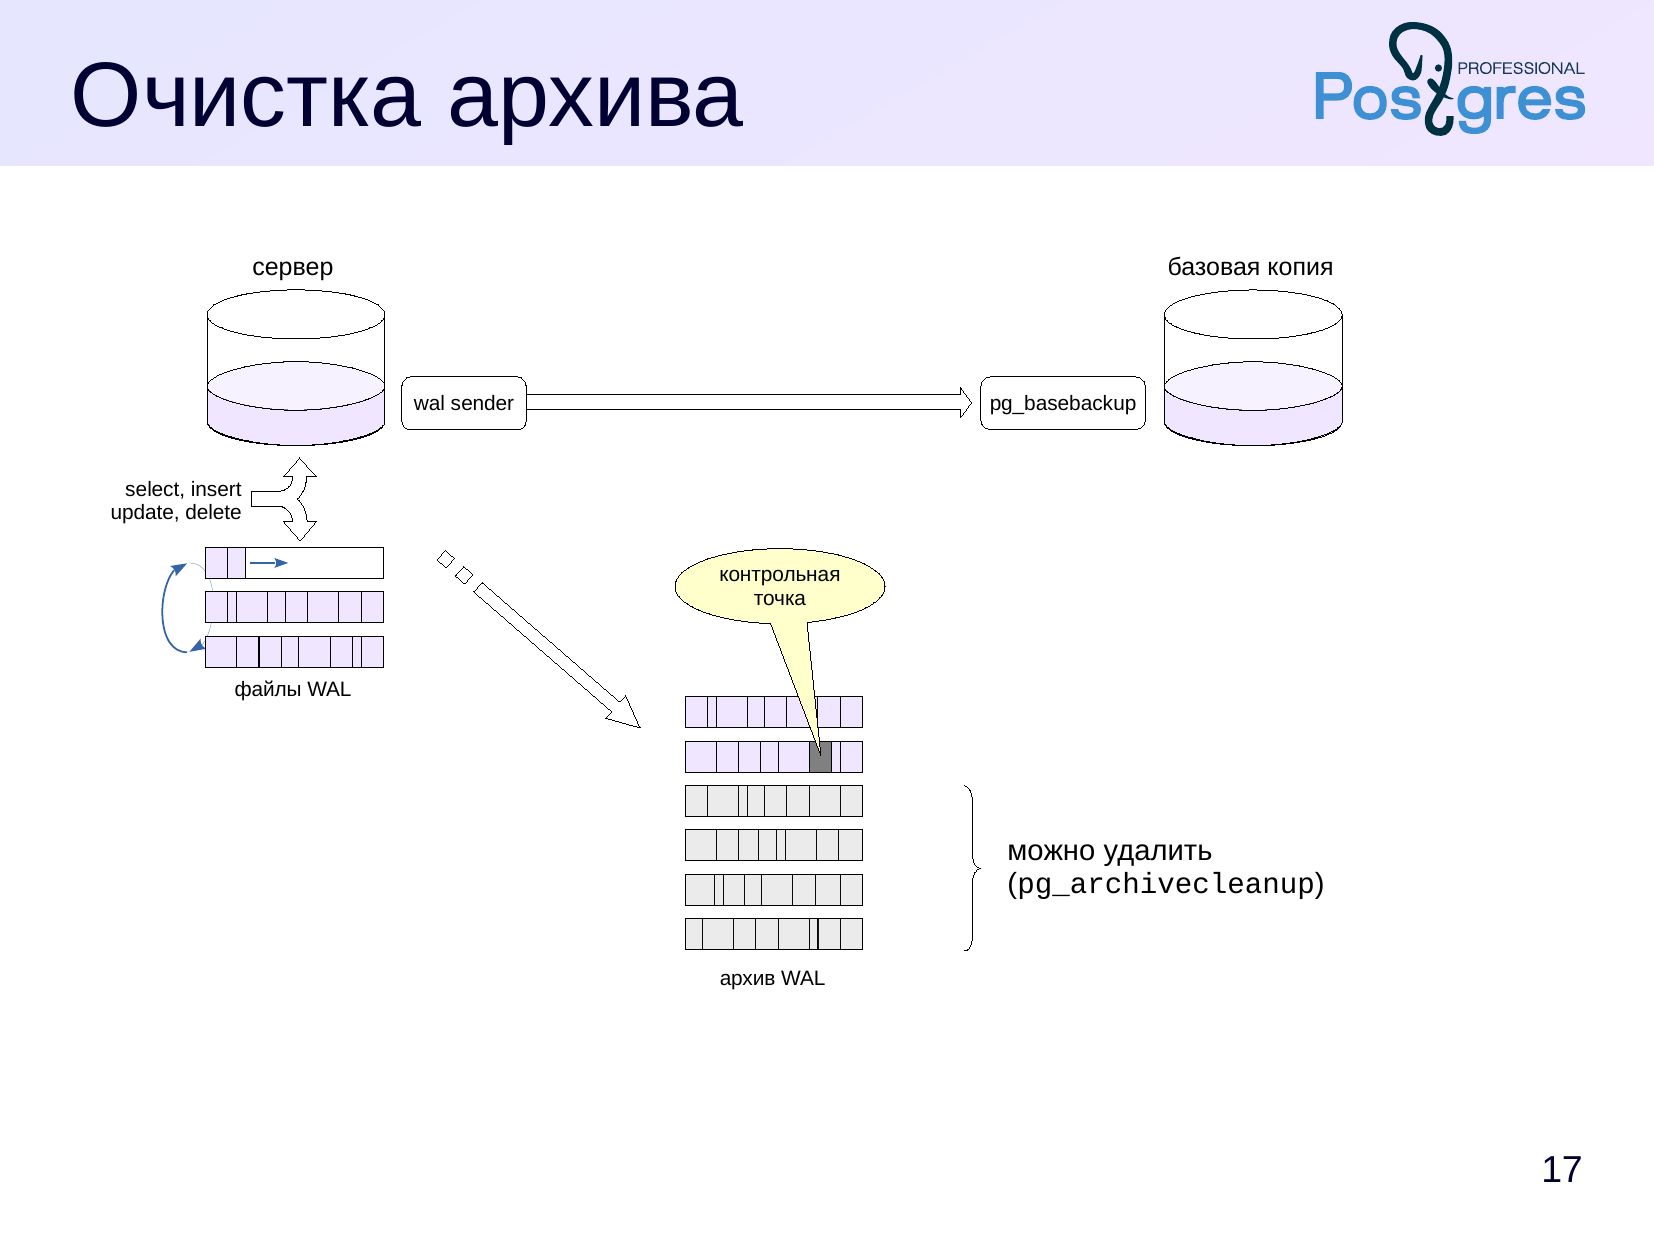

# Очистка архива
сервер
базовая копия
wal sender
pg_basebackup
select, insert
update, delete
контрольная
точка
файлы WAL
можно удалить
(pg_archivecleanup)
архив WAL